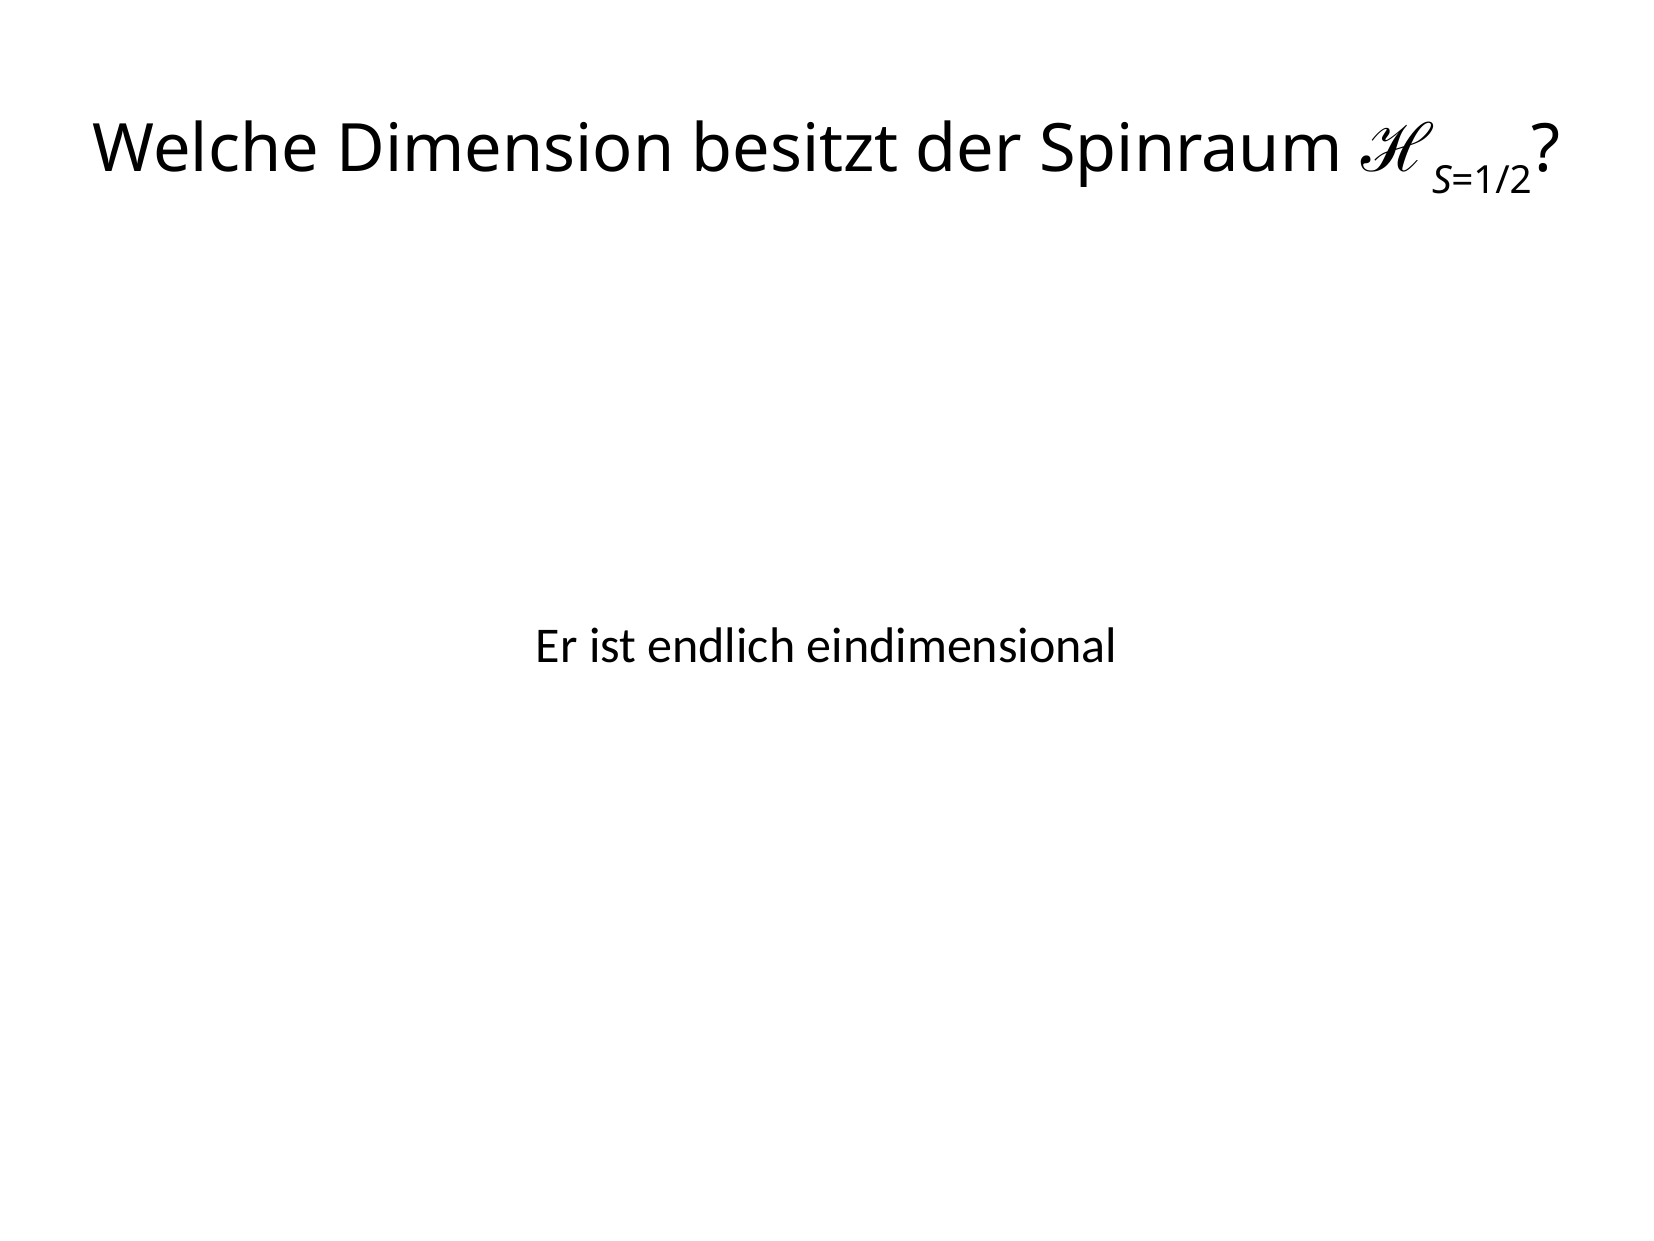

# Welche Dimension besitzt der Spinraum ℋS=1/2?
Er ist endlich eindimensional